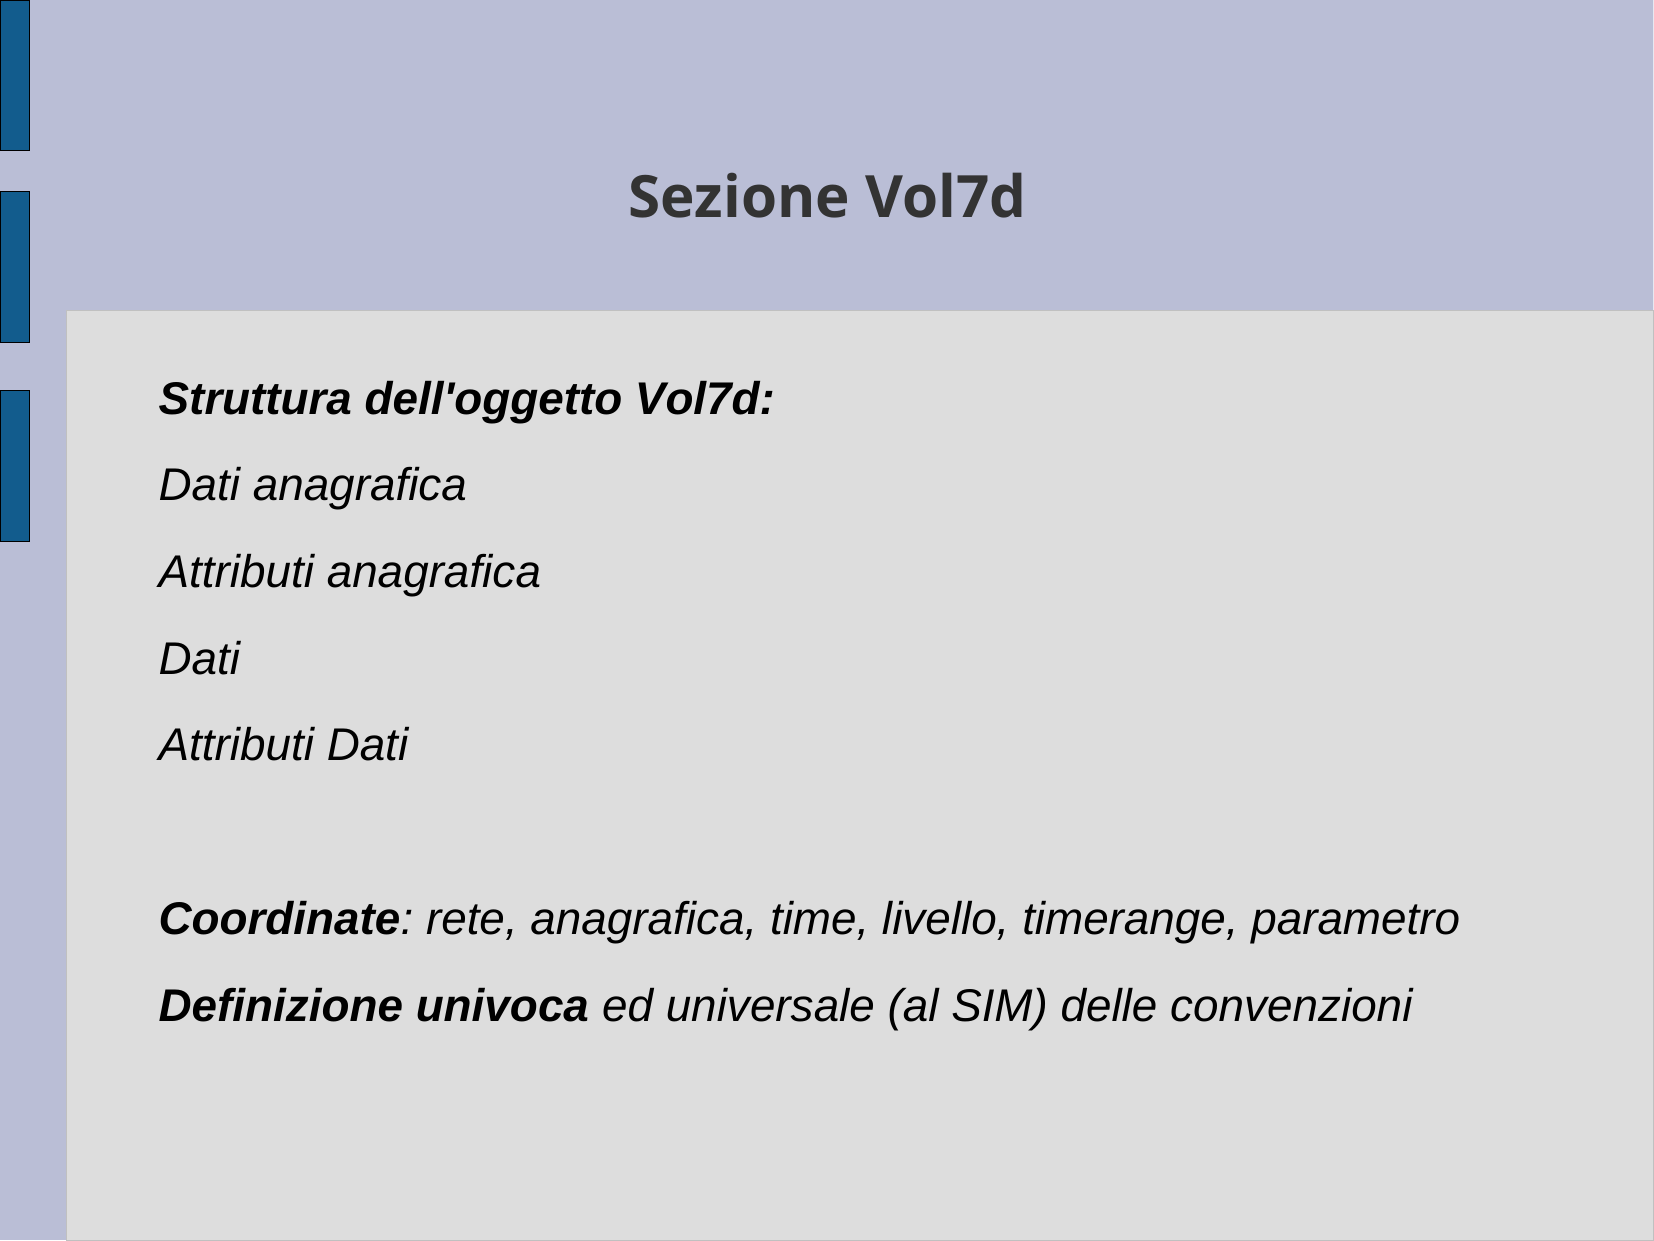

# Sezione Vol7d
Struttura dell'oggetto Vol7d:
Dati anagrafica
Attributi anagrafica
Dati
Attributi Dati
Coordinate: rete, anagrafica, time, livello, timerange, parametro
Definizione univoca ed universale (al SIM) delle convenzioni